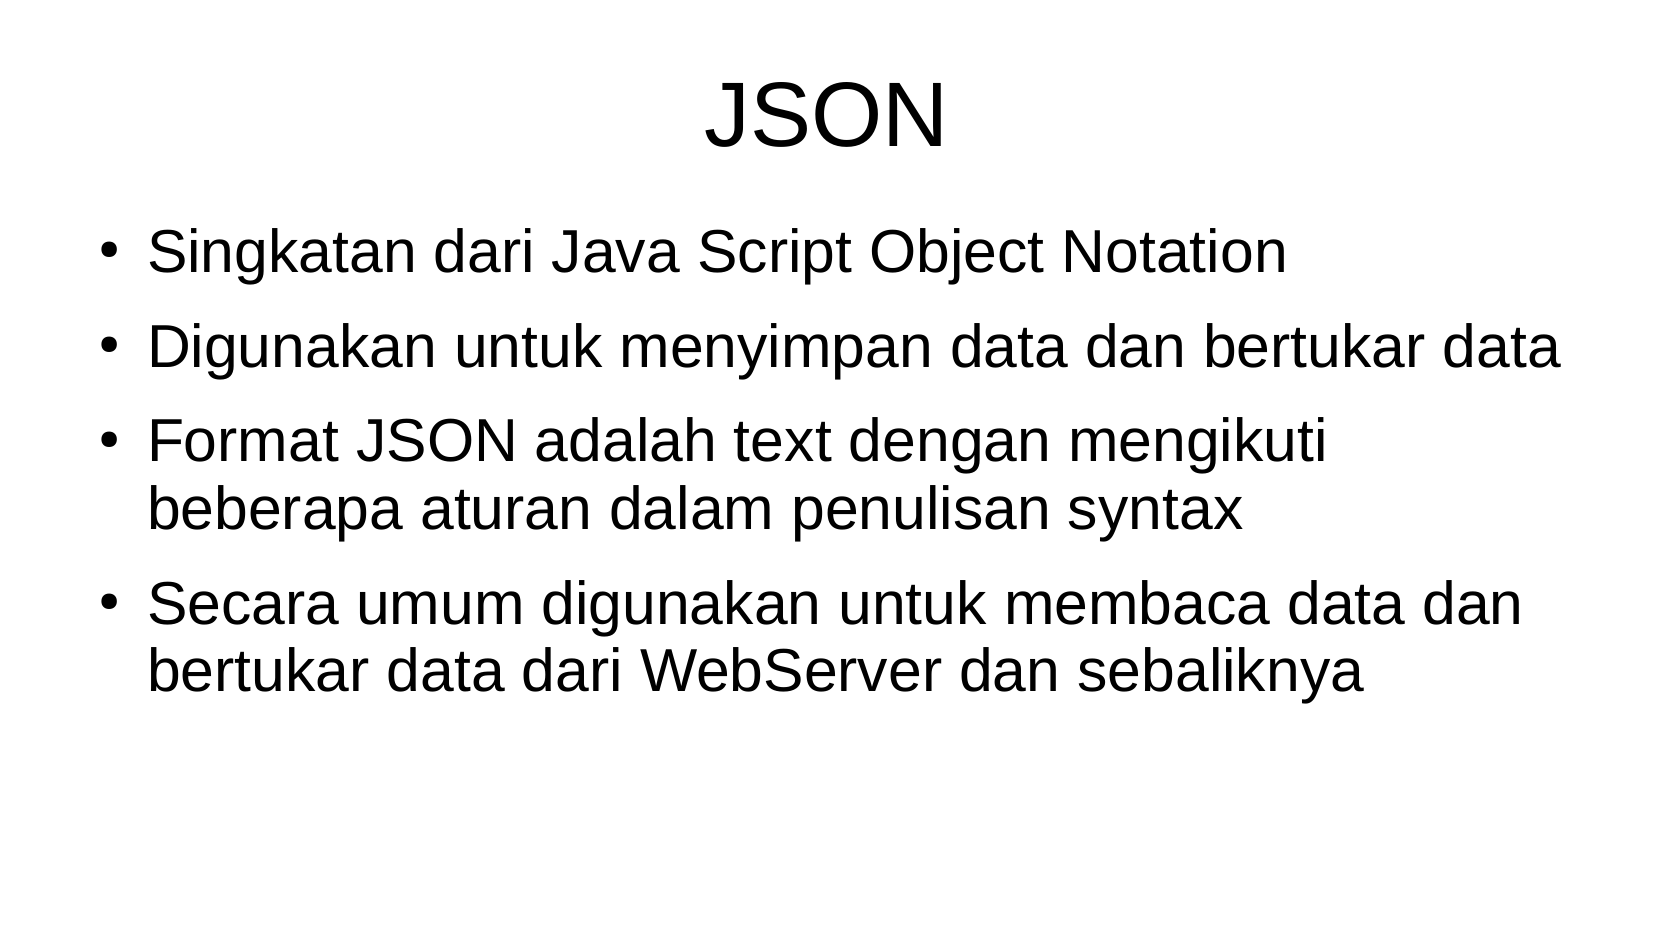

# JSON
Singkatan dari Java Script Object Notation
Digunakan untuk menyimpan data dan bertukar data
Format JSON adalah text dengan mengikuti beberapa aturan dalam penulisan syntax
Secara umum digunakan untuk membaca data dan bertukar data dari WebServer dan sebaliknya